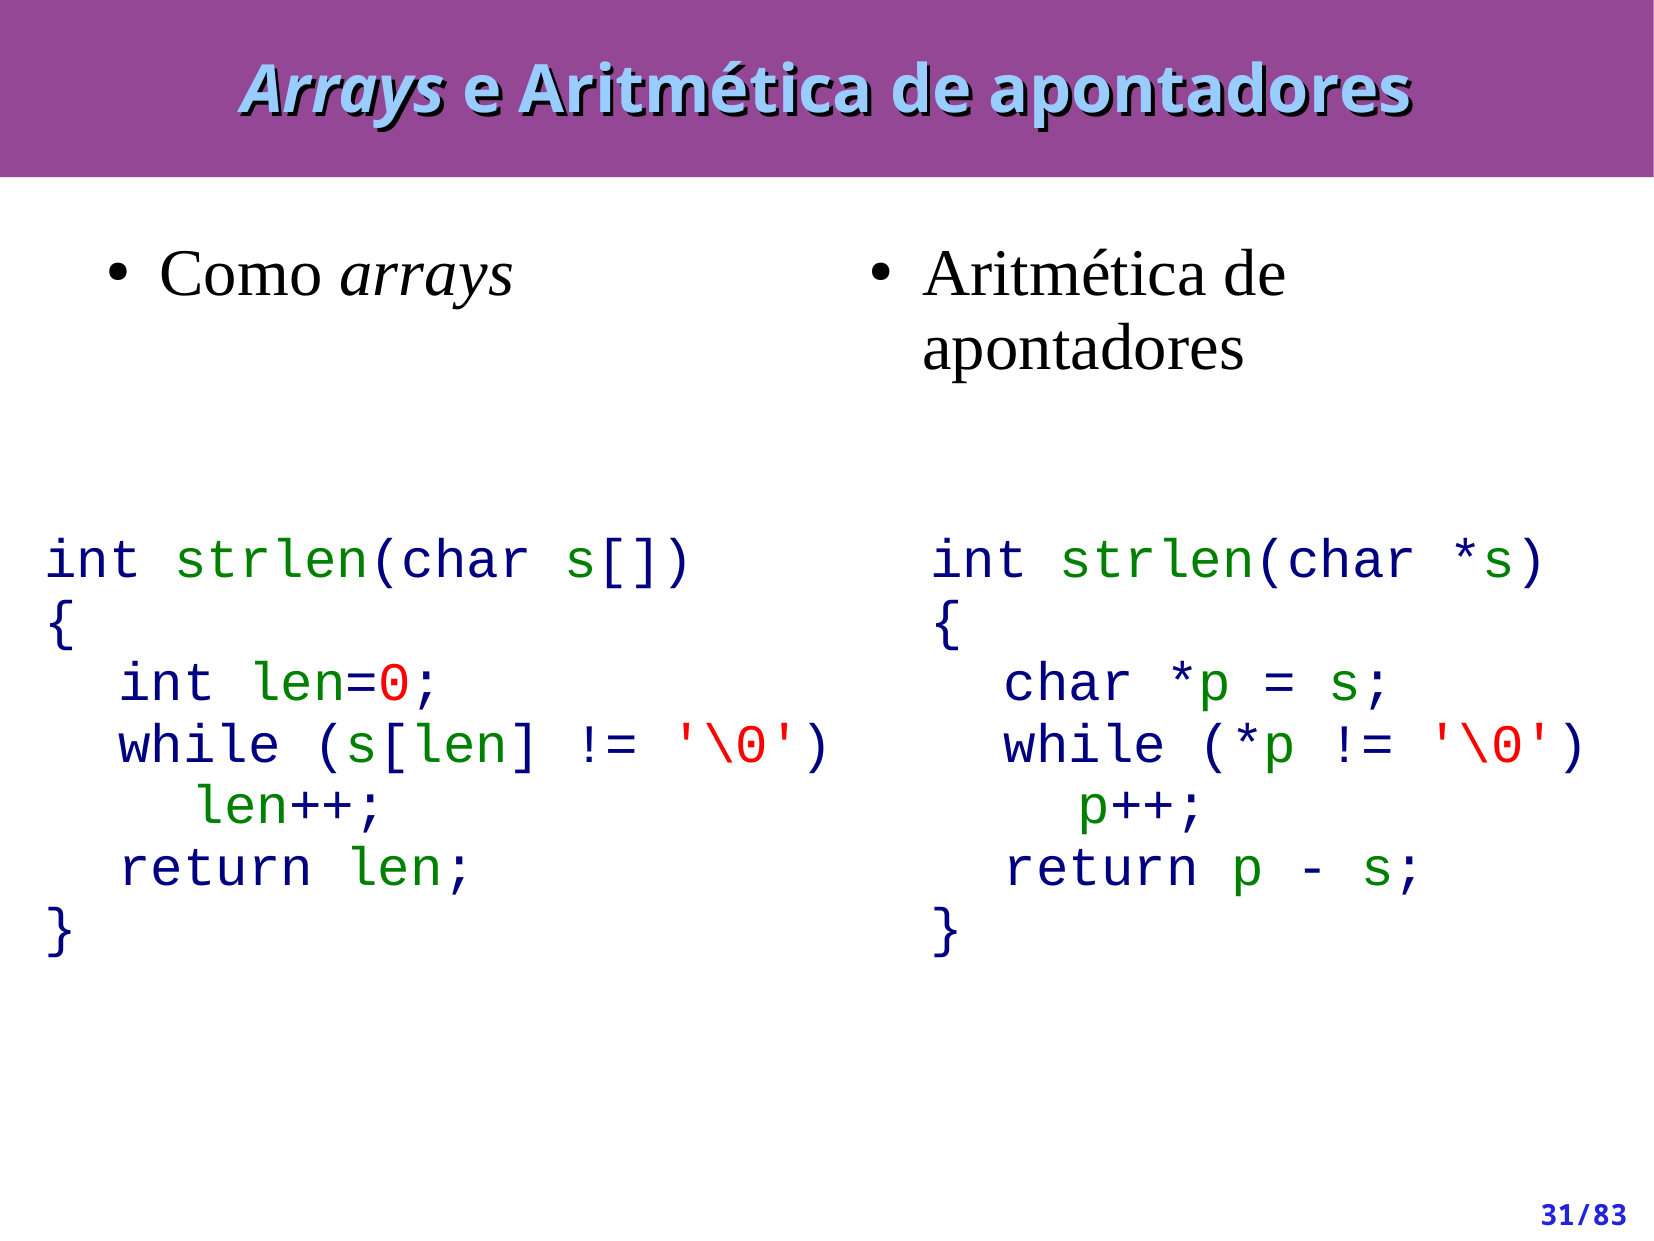

# Arrays e Aritmética de apontadores
Como arrays
Aritmética de apontadores
int strlen(char s[])
{
	int len=0;
	while (s[len] != '\0')
		len++;
	return len;
}
int strlen(char *s)
{
	char *p = s;
	while (*p != '\0')
		p++;
	return p - s;
}
31